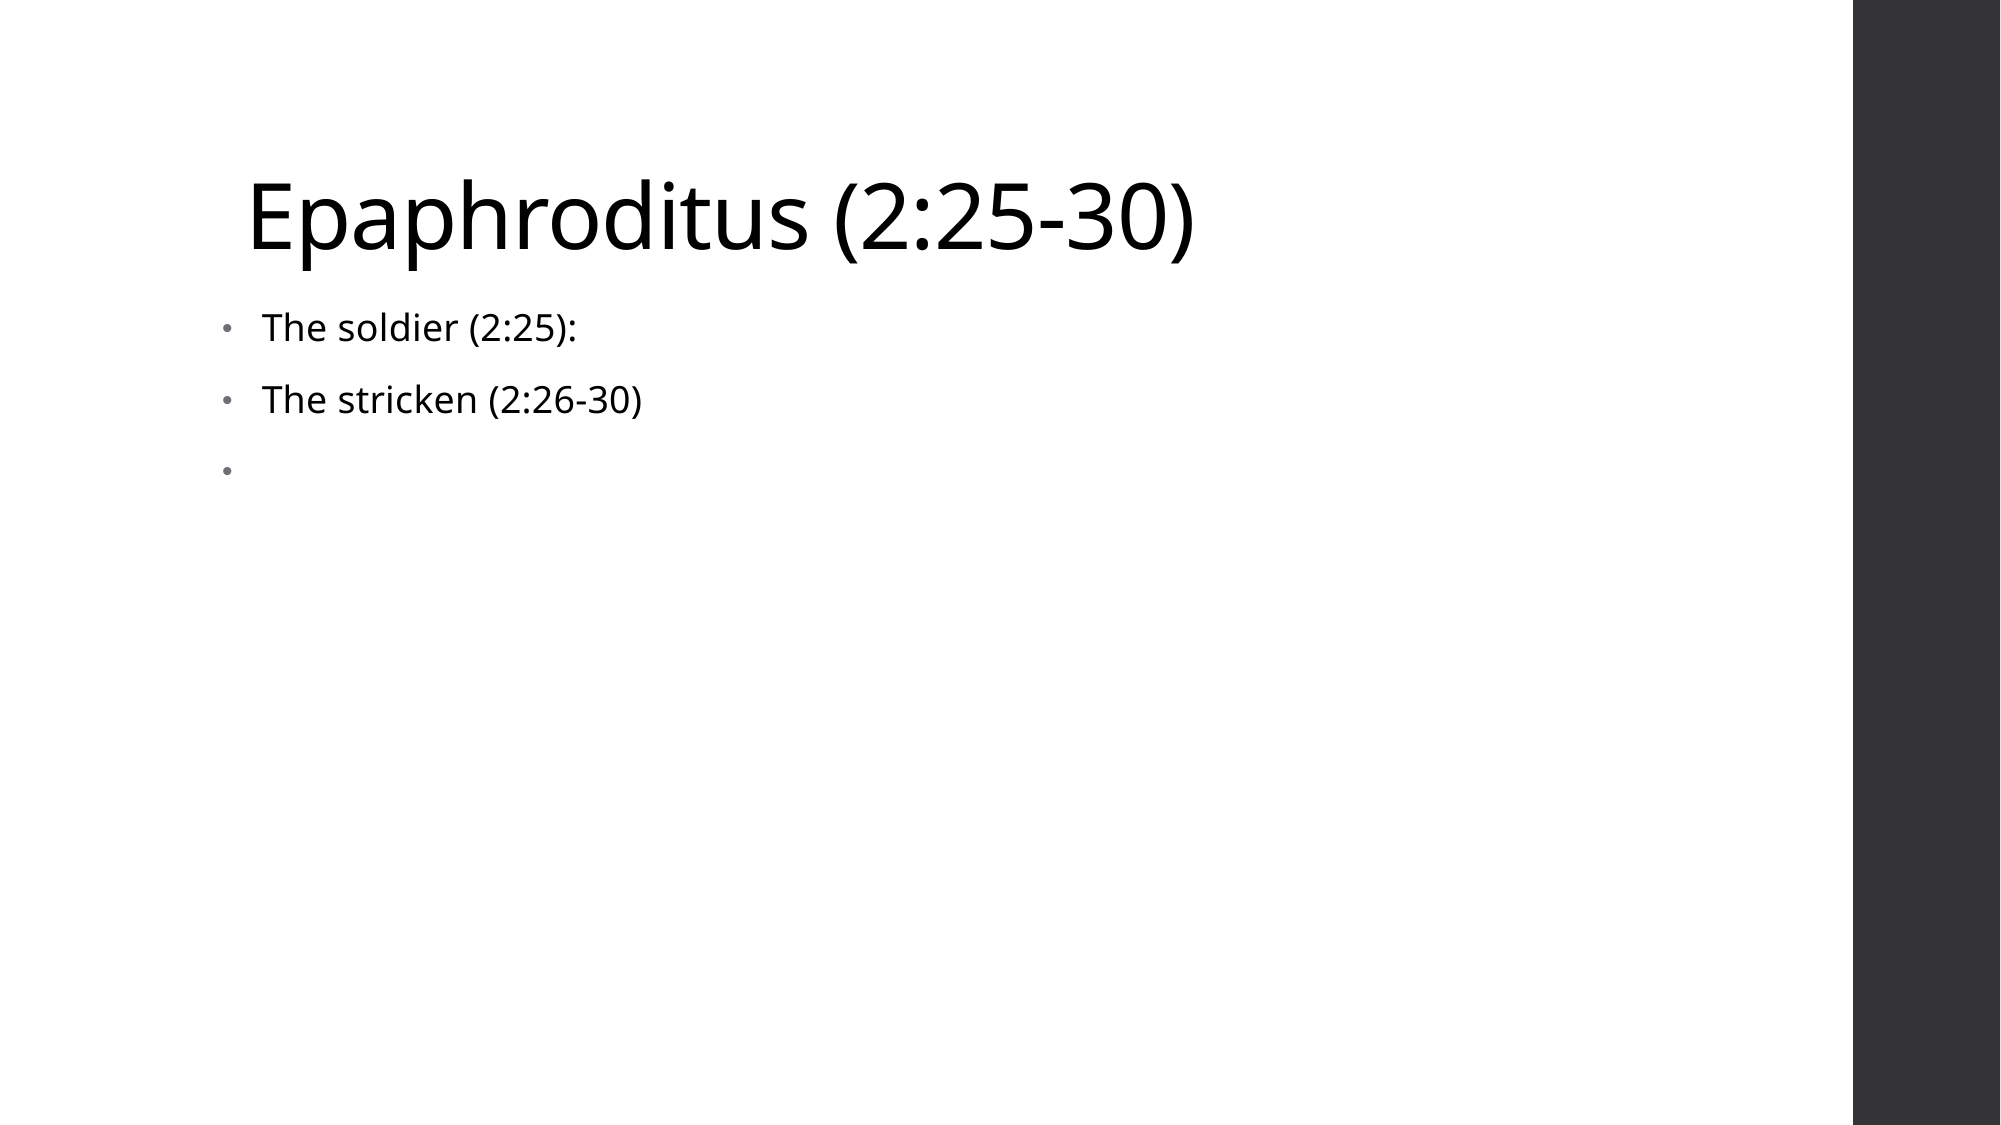

# Epaphroditus (2:25-30)
 The soldier (2:25):
 The stricken (2:26-30)